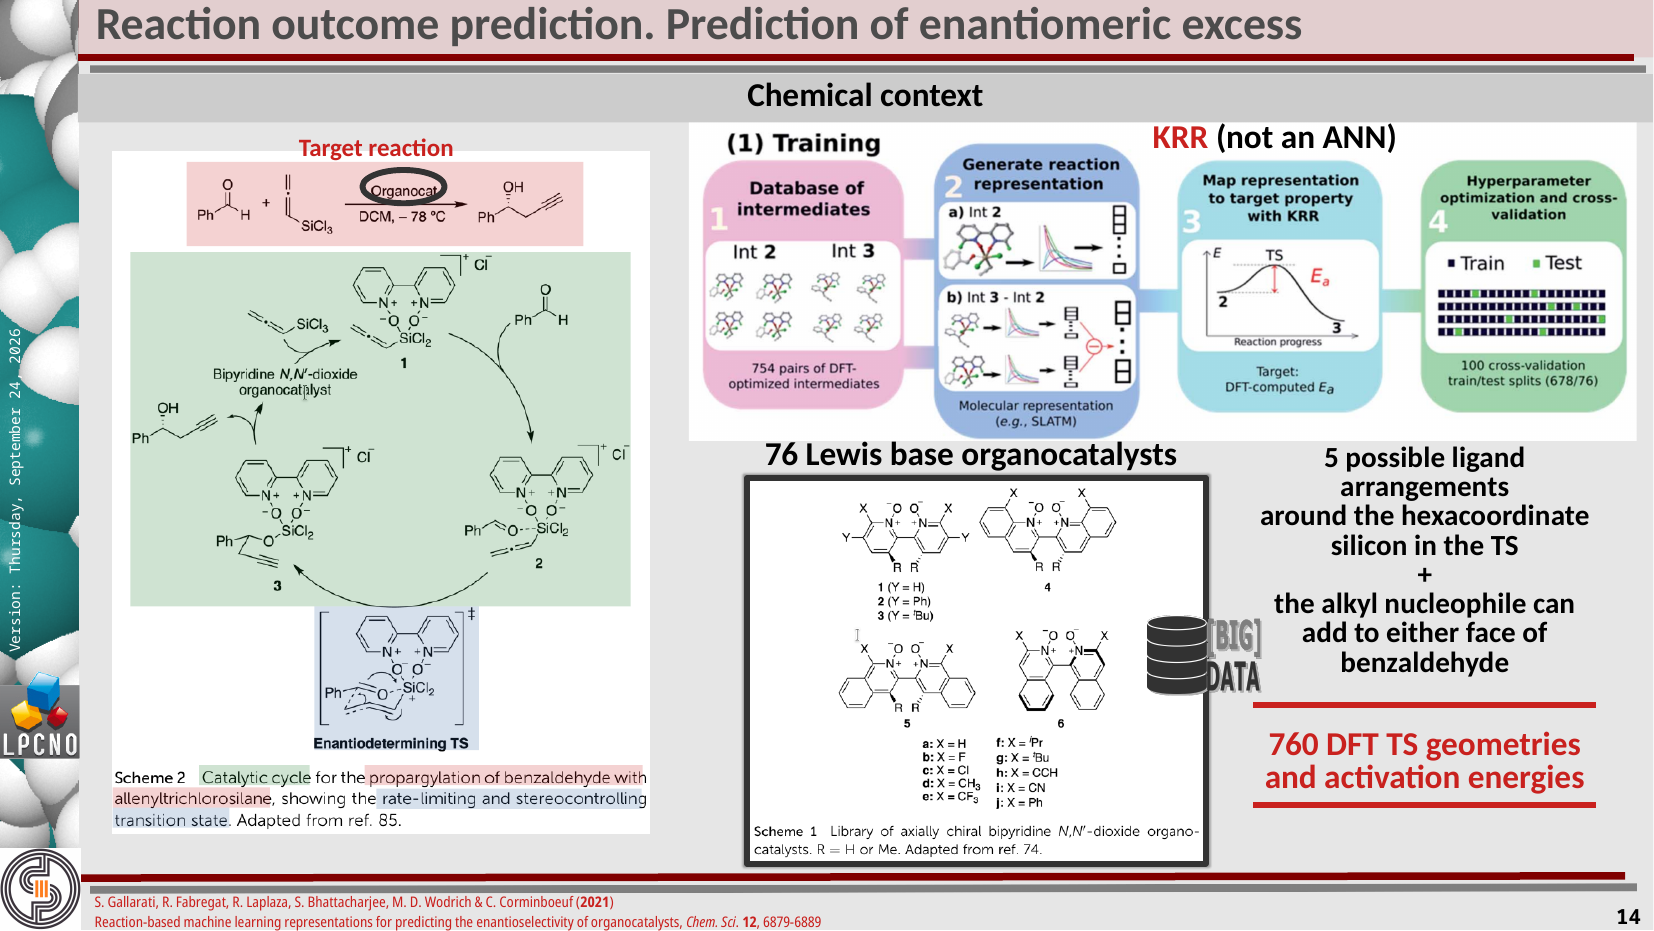

# Reaction outcome prediction. Prediction of enantiomeric excess
Chemical context
KRR (not an ANN)
Target reaction
76 Lewis base organocatalysts
5 possible ligand arrangements
around the hexacoordinate silicon in the TS
+
the alkyl nucleophile can
add to either face of benzaldehyde
760 DFT TS geometries
and activation energies
S. Gallarati, R. Fabregat, R. Laplaza, S. Bhattacharjee, M. D. Wodrich & C. Corminboeuf (2021)
Reaction-based machine learning representations for predicting the enantioselectivity of organocatalysts, Chem. Sci. 12, 6879-6889